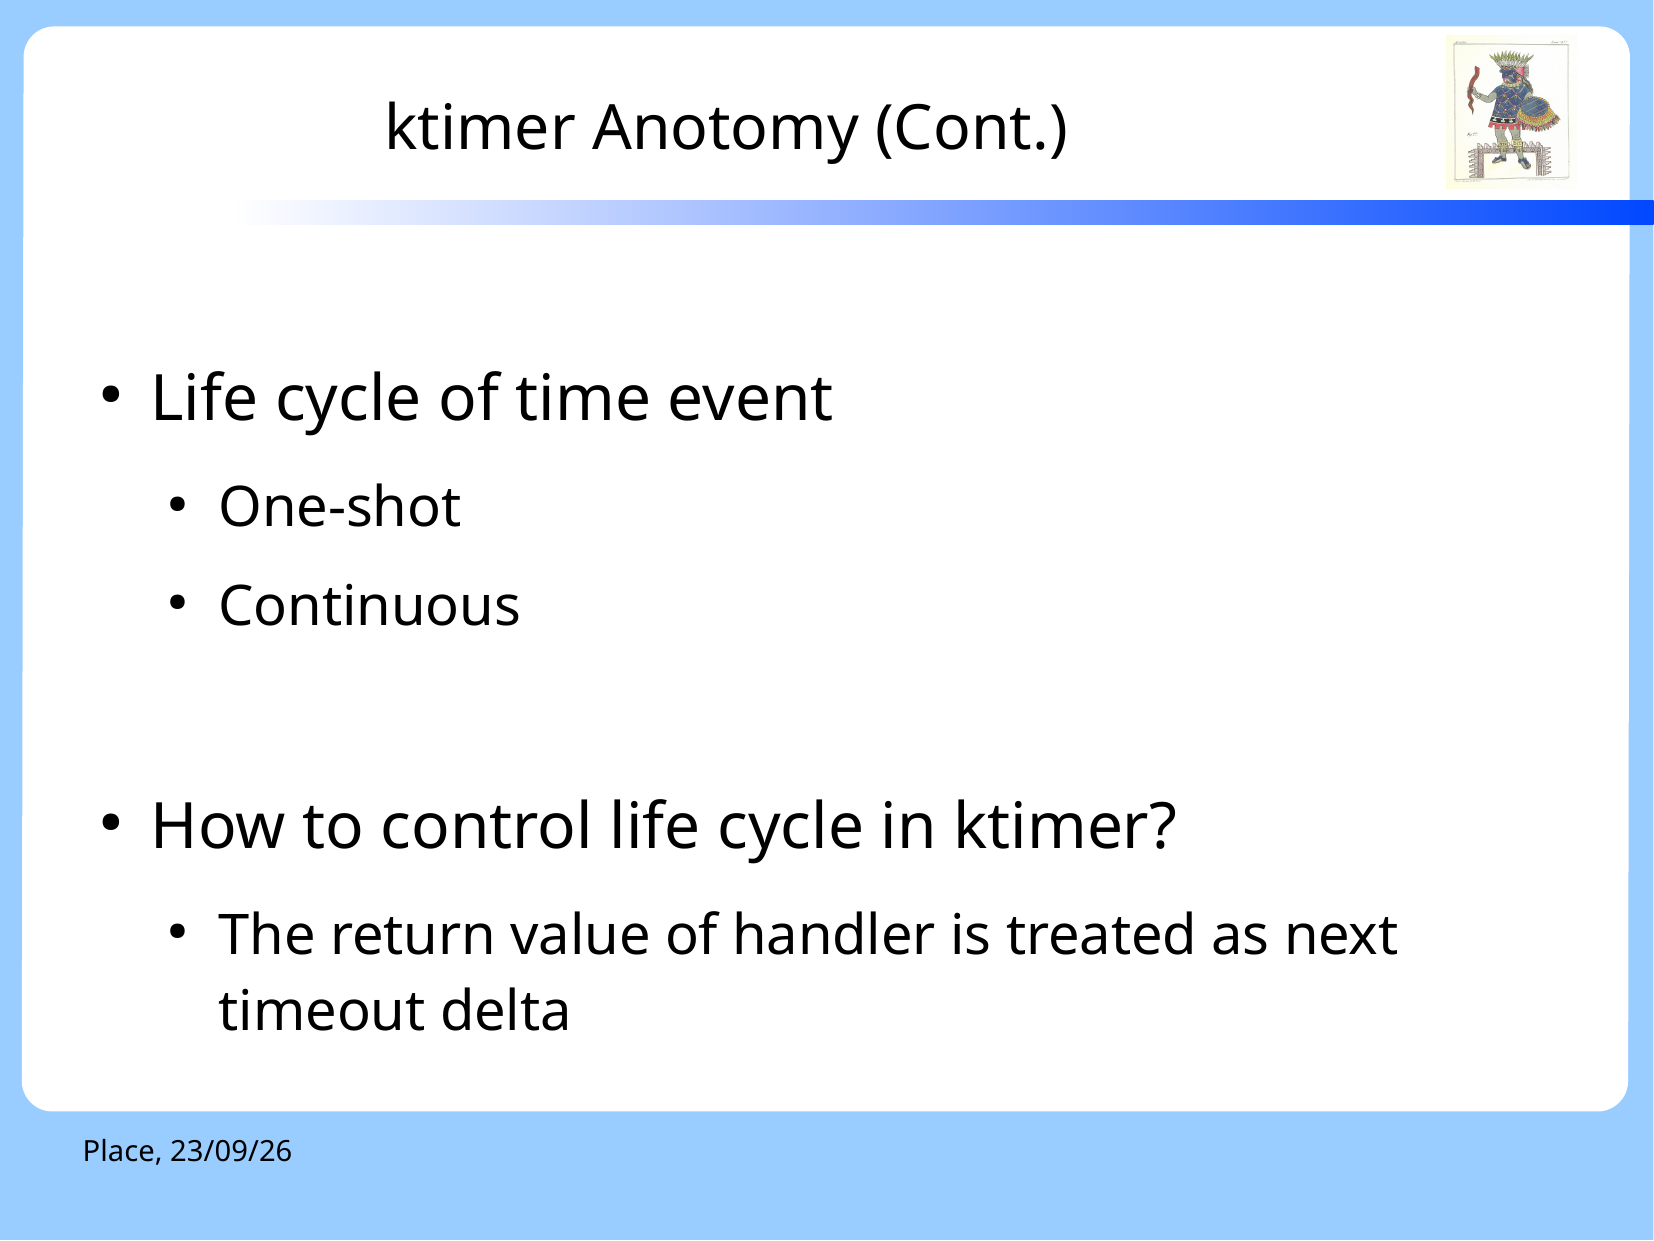

# ktimer Anotomy (Cont.)
Life cycle of time event
One-shot
Continuous
How to control life cycle in ktimer?
The return value of handler is treated as next timeout delta